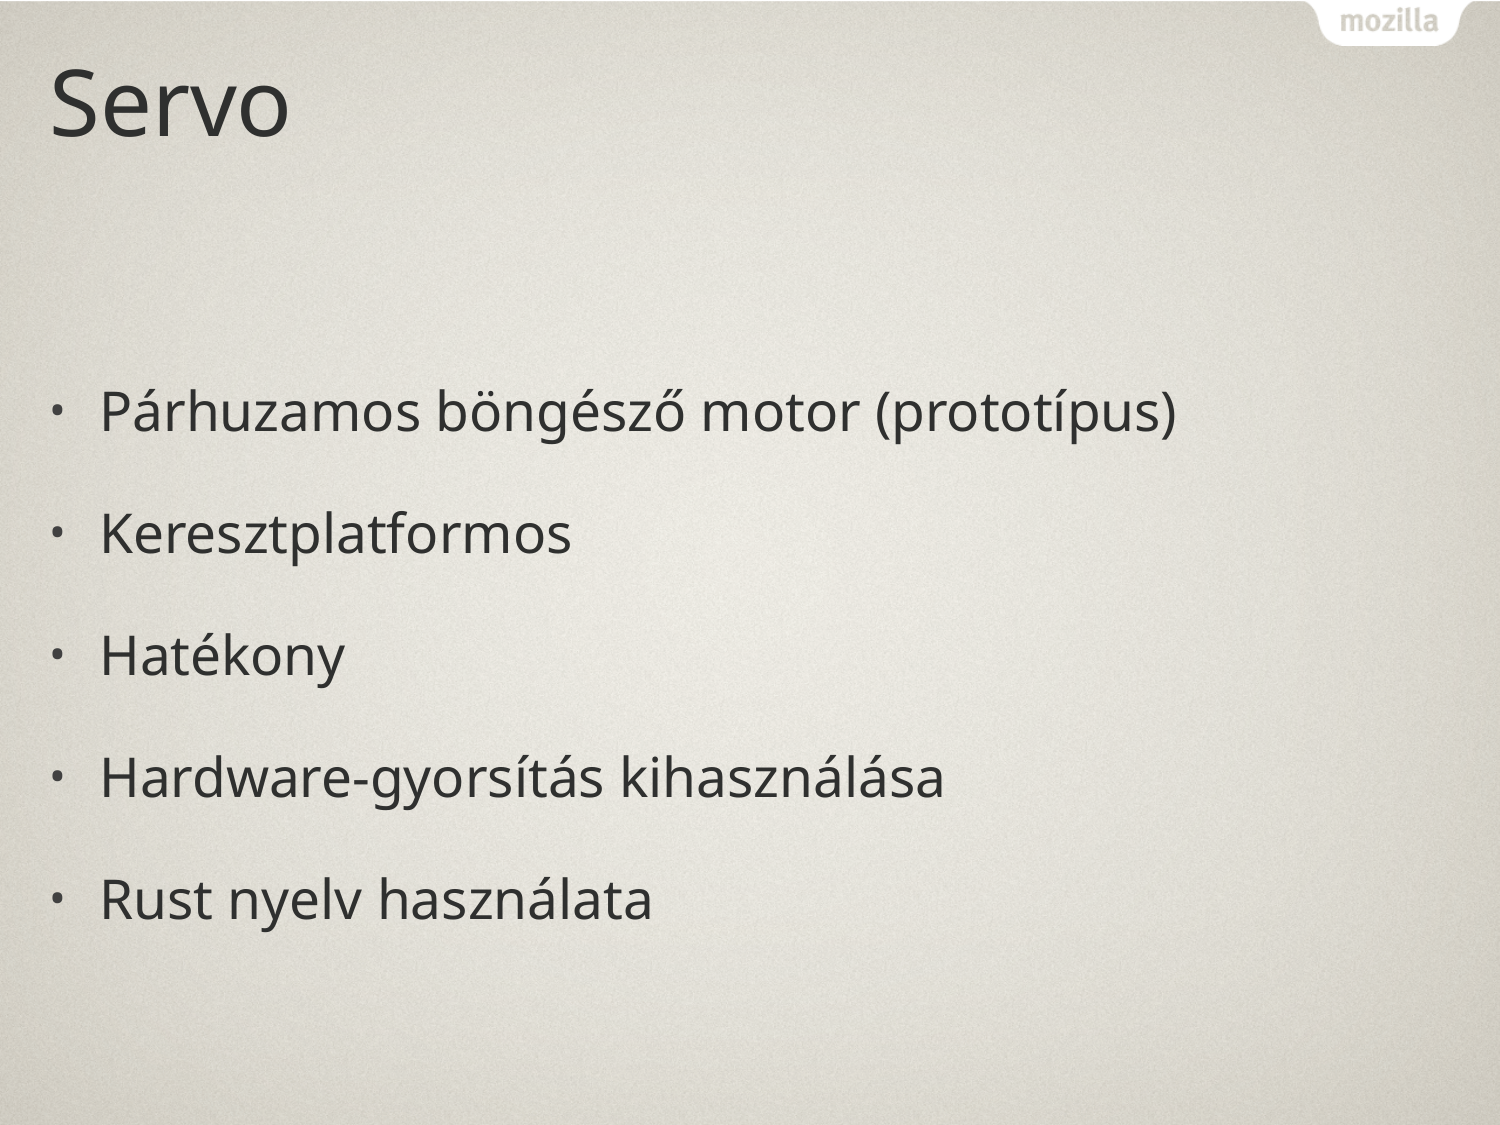

# Servo
Párhuzamos böngésző motor (prototípus)
Keresztplatformos
Hatékony
Hardware-gyorsítás kihasználása
Rust nyelv használata